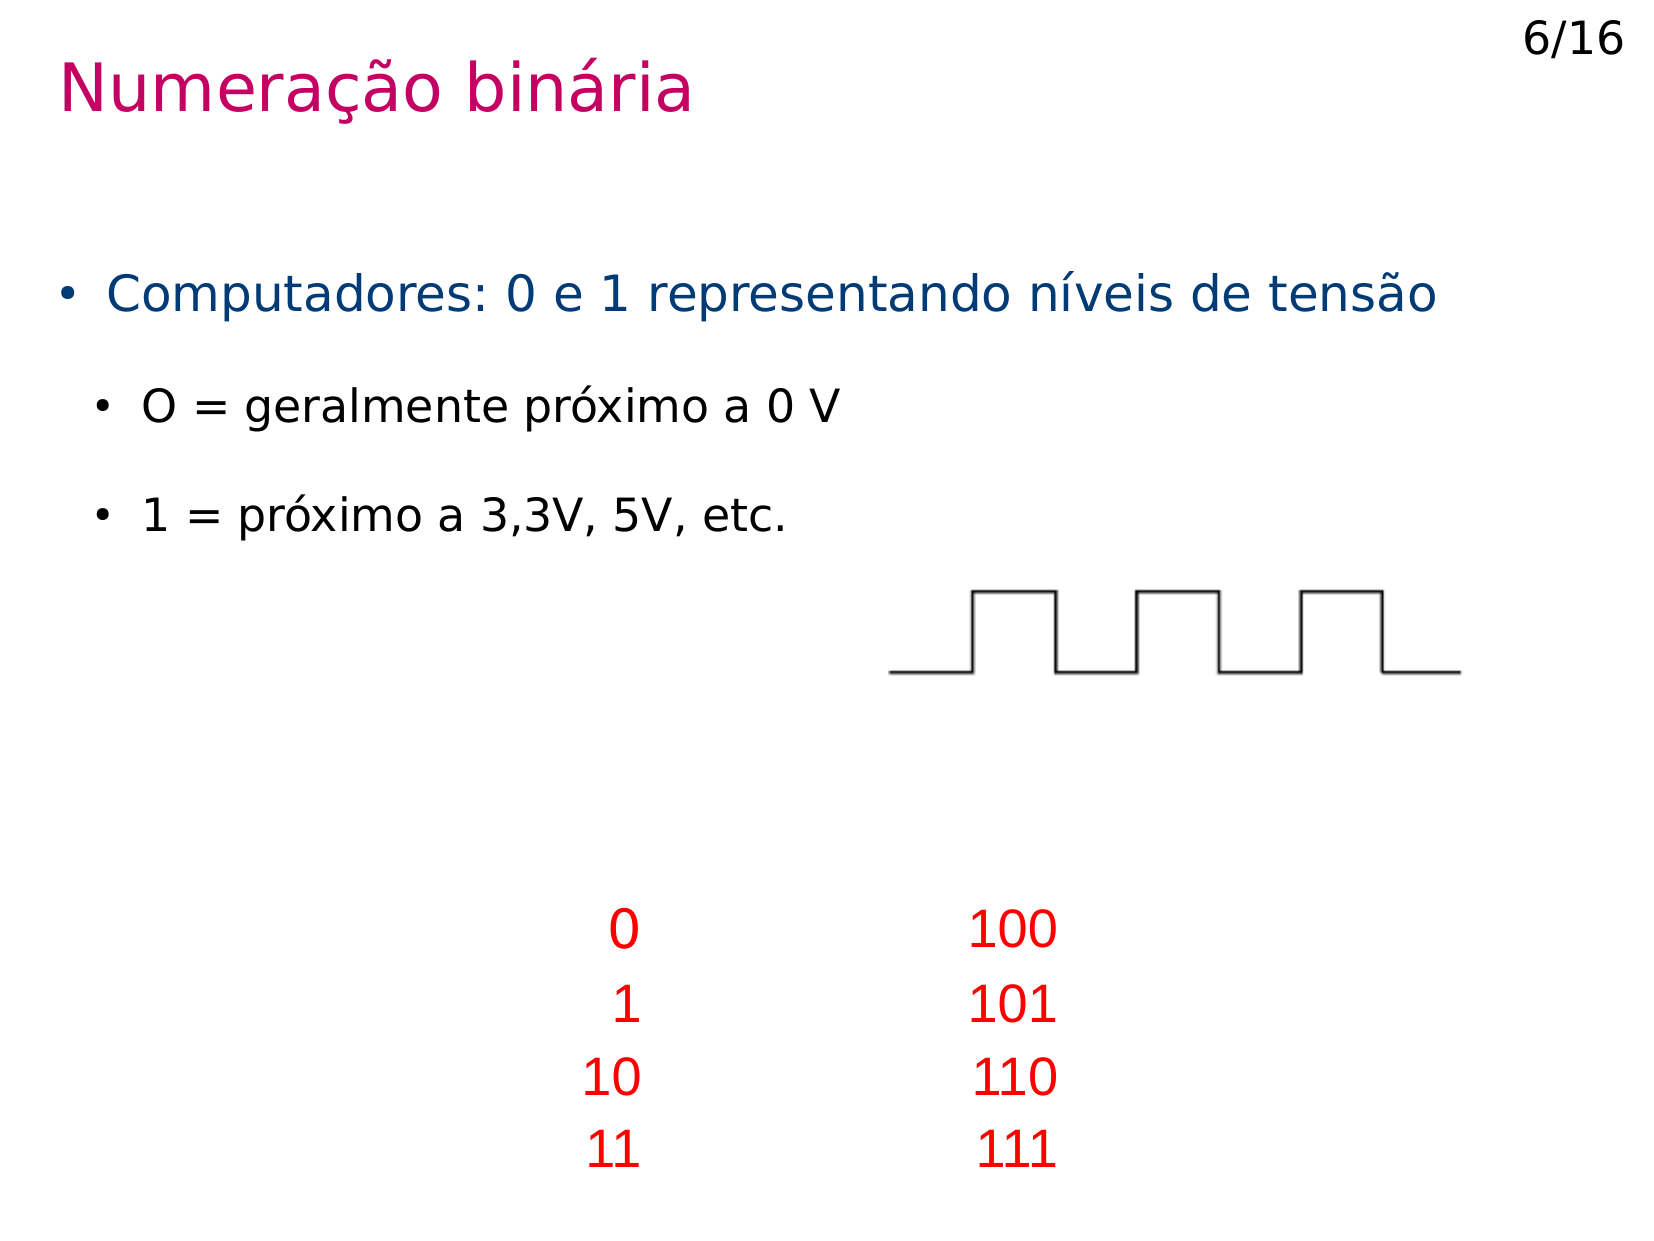

6
# Numeração binária
Computadores: 0 e 1 representando níveis de tensão
O = geralmente próximo a 0 V
1 = próximo a 3,3V, 5V, etc.
| 0 | 100 |
| --- | --- |
| 1 | 101 |
| 10 | 110 |
| 11 | 111 |